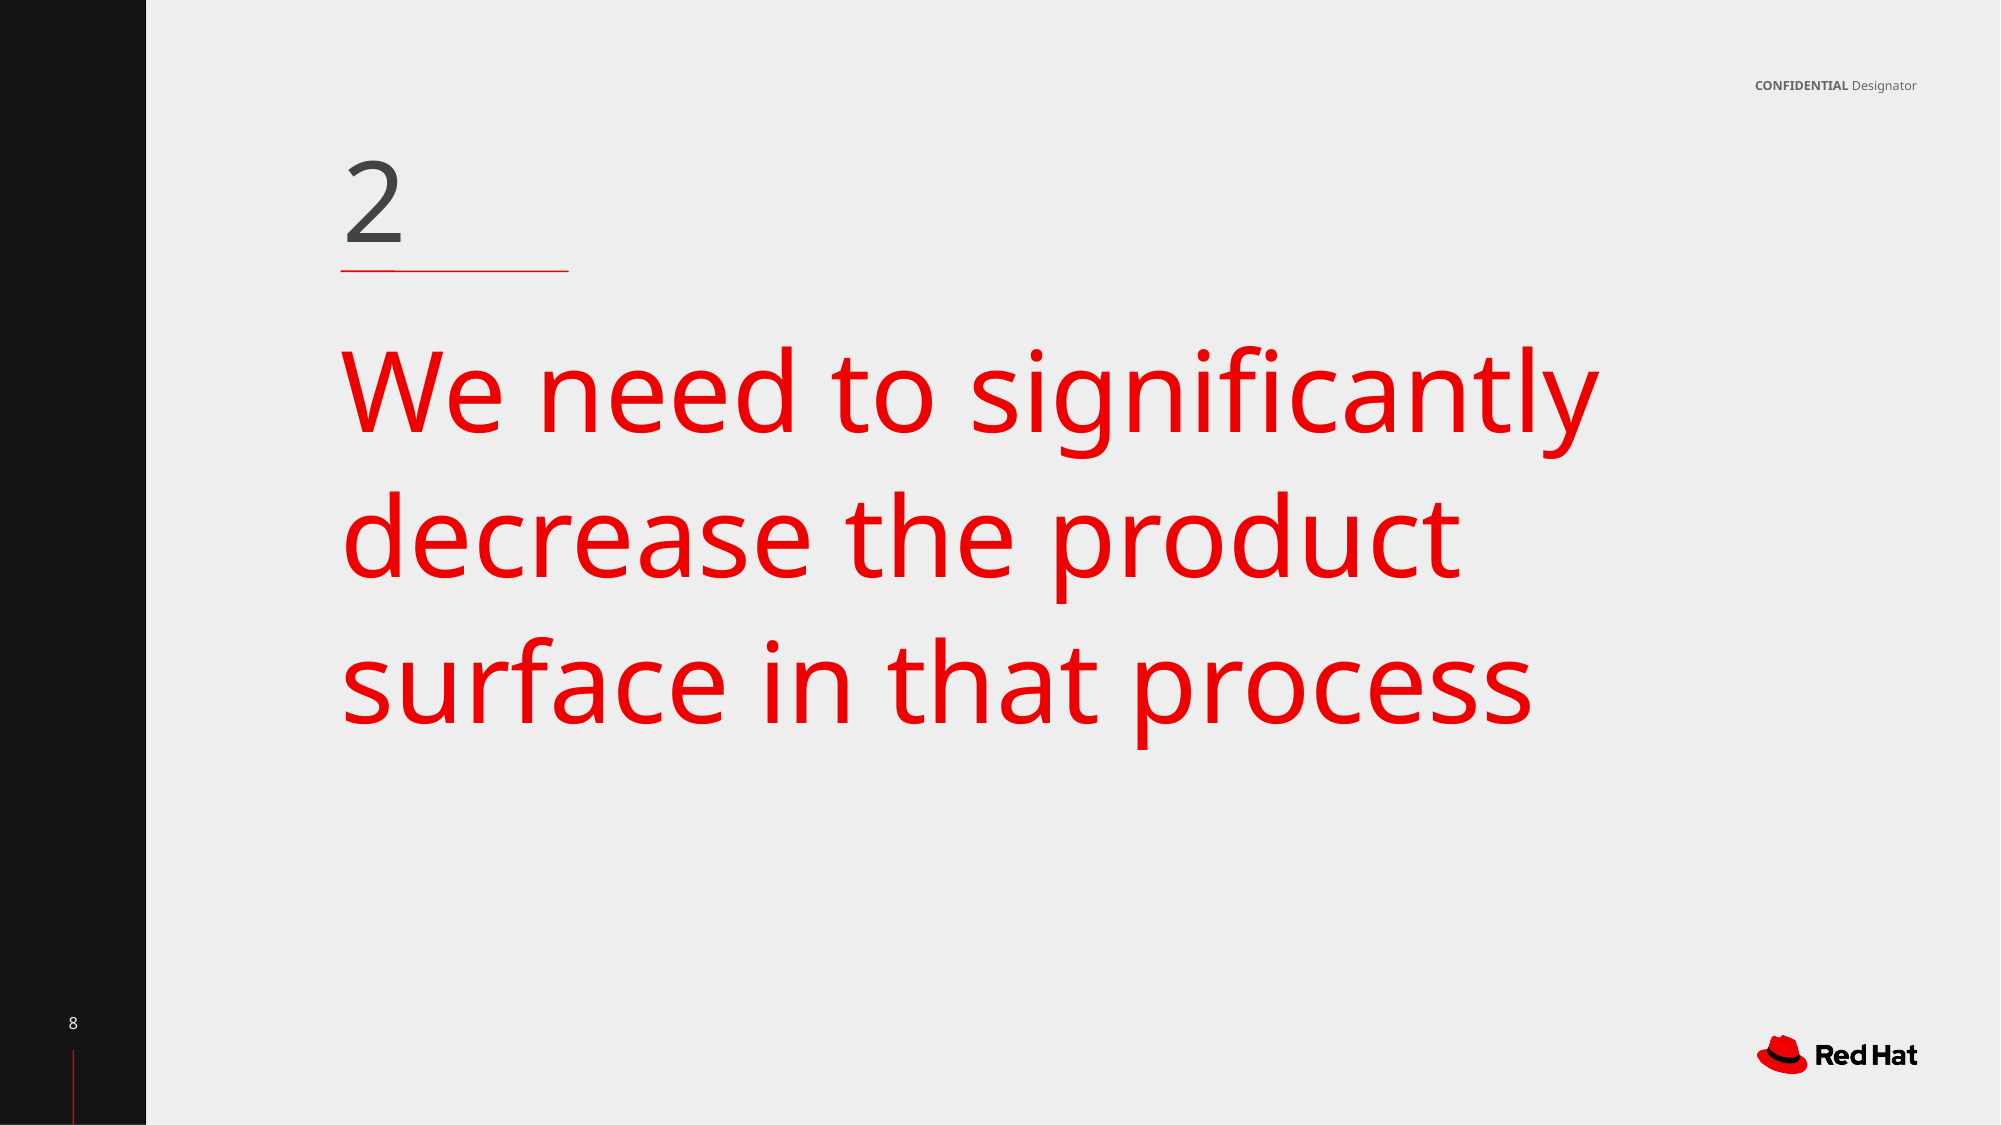

2
# We need to significantly decrease the product surface in that process